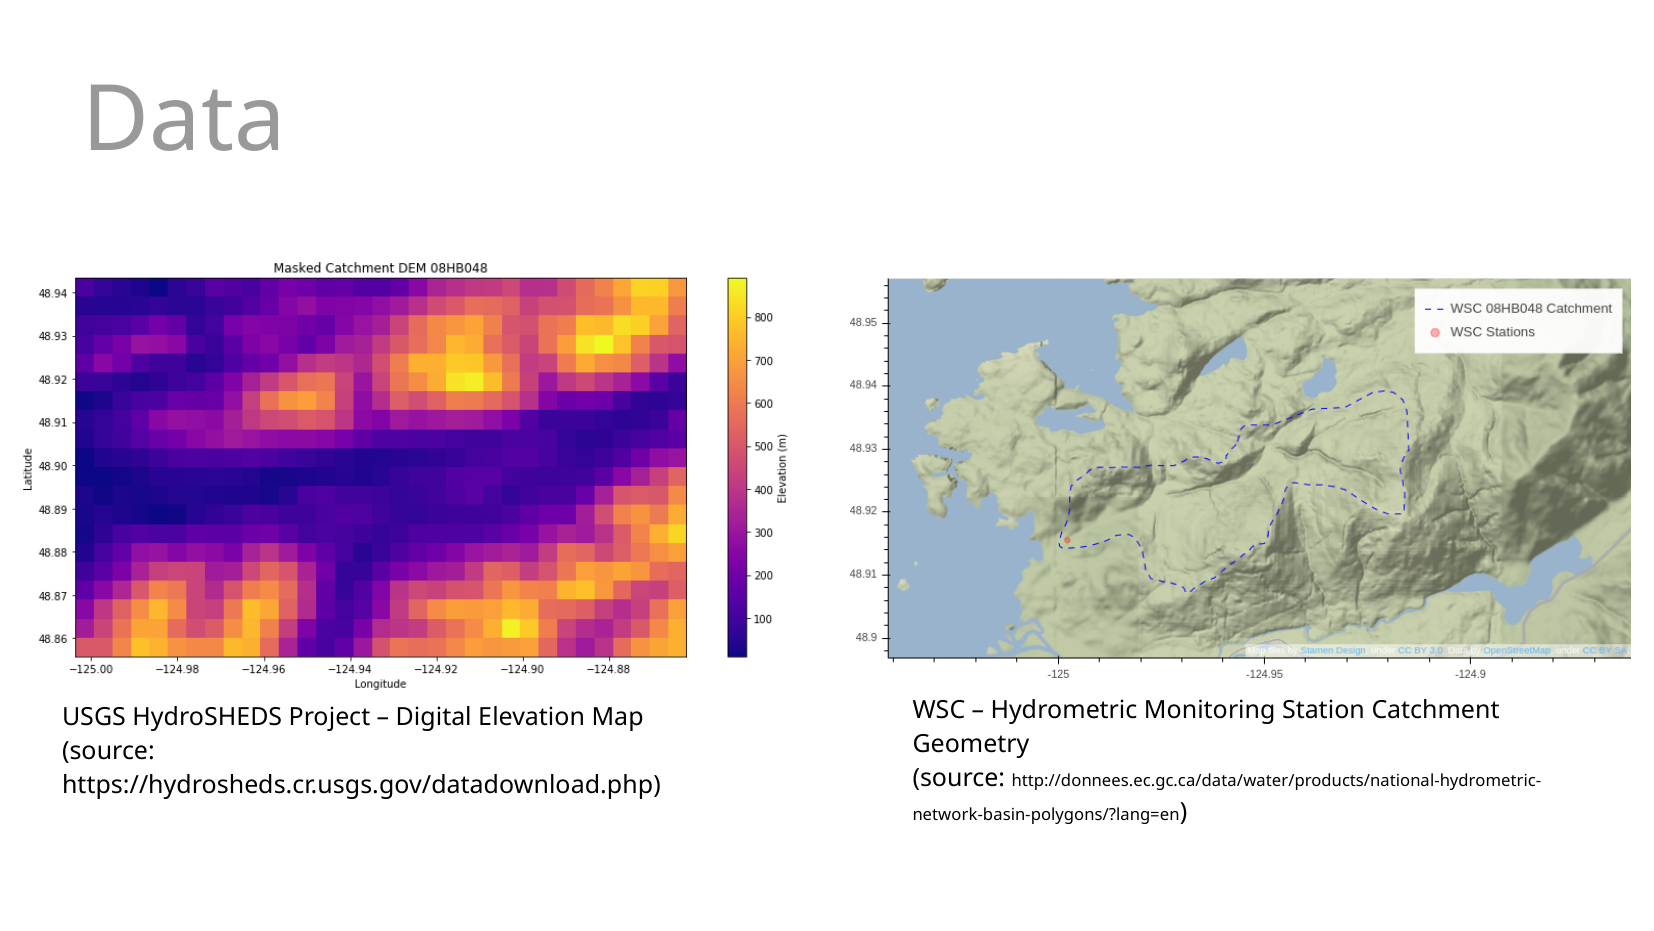

# Data
WSC – Hydrometric Monitoring Station Catchment Geometry
(source: http://donnees.ec.gc.ca/data/water/products/national-hydrometric-network-basin-polygons/?lang=en)
USGS HydroSHEDS Project – Digital Elevation Map
(source: https://hydrosheds.cr.usgs.gov/datadownload.php)